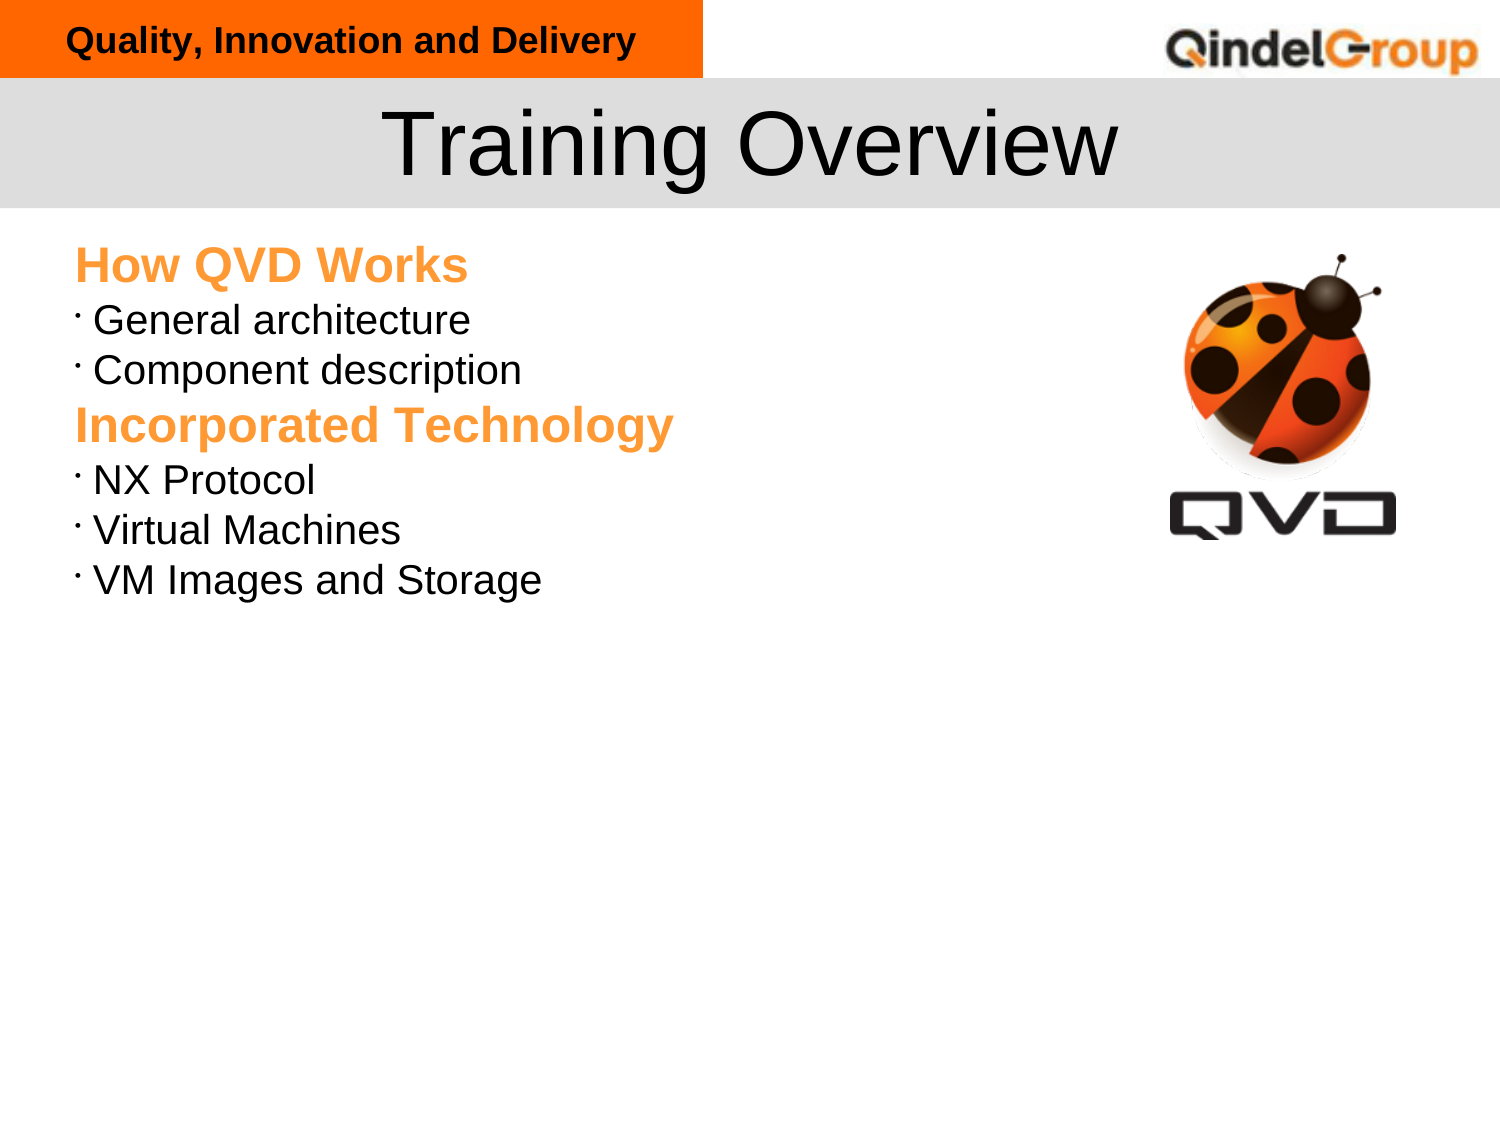

# Training Overview
How QVD Works
 General architecture
 Component description
Incorporated Technology
 NX Protocol
 Virtual Machines
 VM Images and Storage